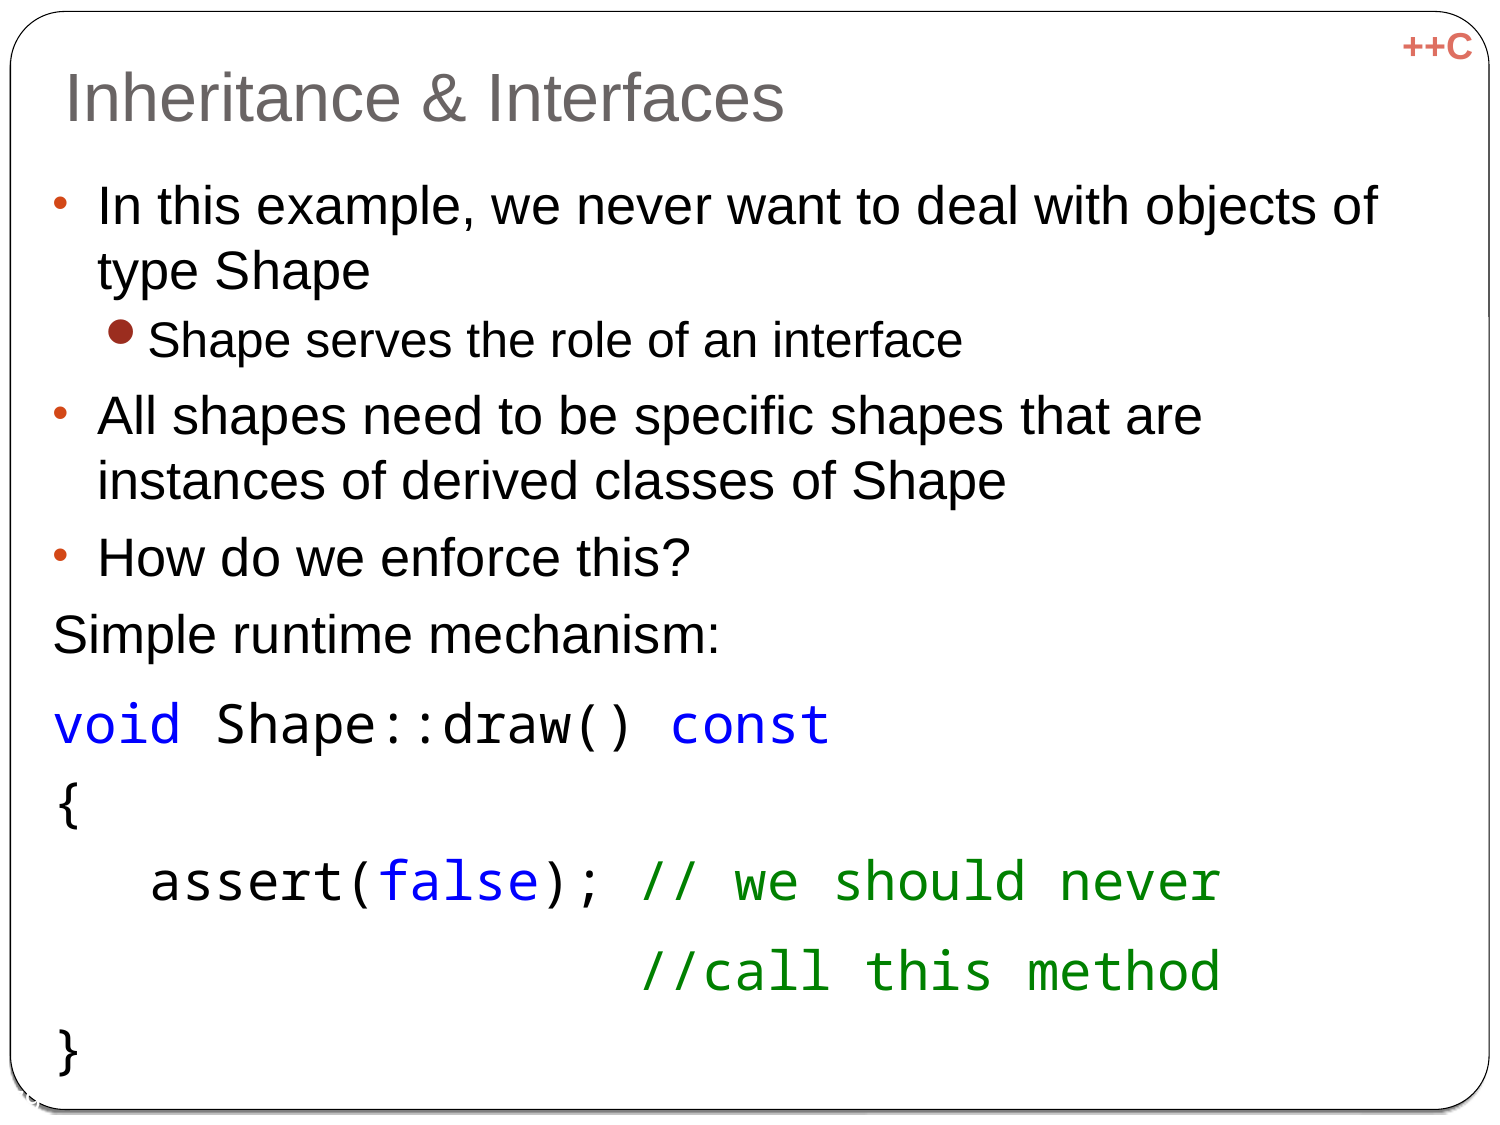

# Inheritance & Interfaces
In this example, we never want to deal with objects of type Shape
Shape serves the role of an interface
All shapes need to be specific shapes that are instances of derived classes of Shape
How do we enforce this?
Simple runtime mechanism:
void Shape::draw() const
{
   assert(false); // we should never
 //call this method
}